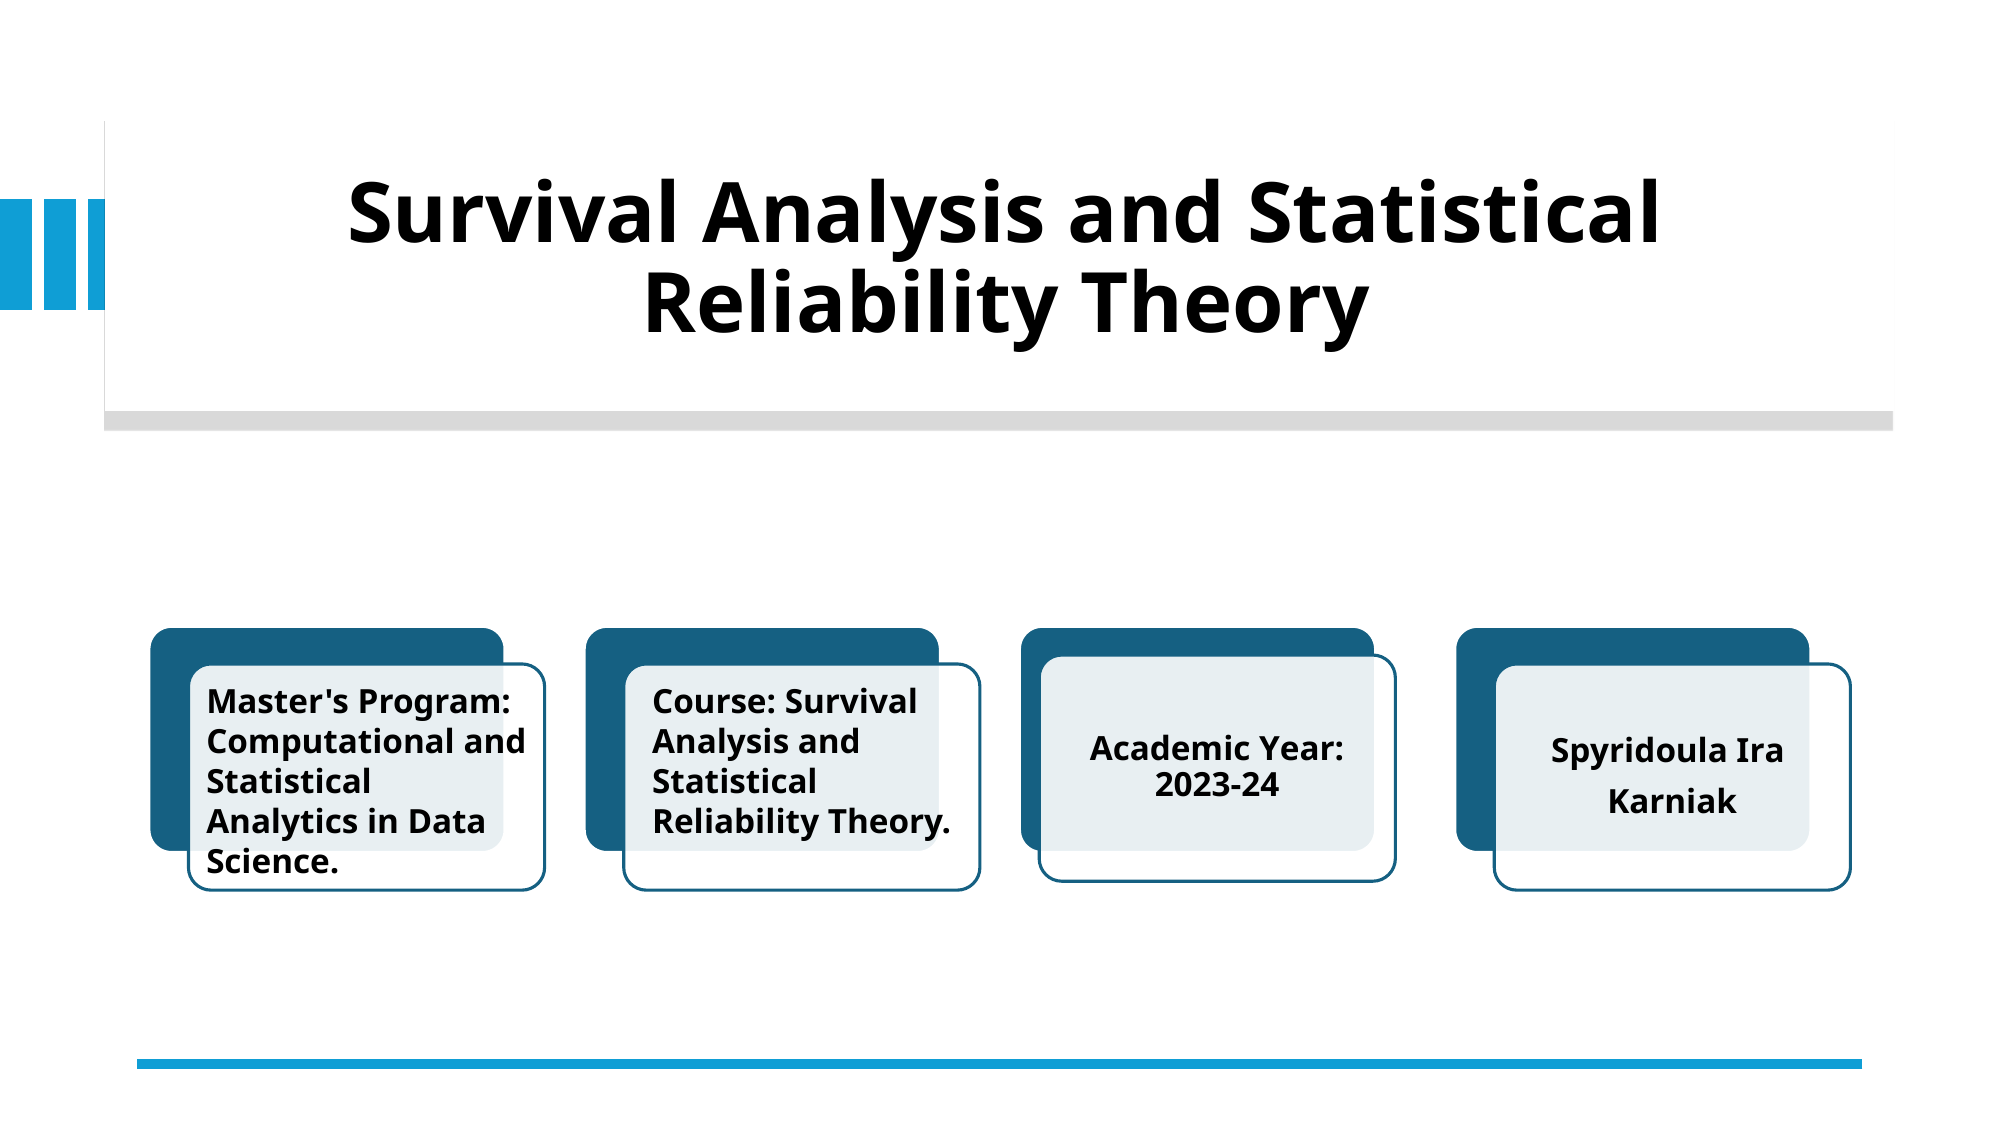

# Survival Analysis and Statistical Reliability Theory
Academic Year: 2023-24
Master's Program: Computational and Statistical Analytics in Data Science.
Course: Survival Analysis and Statistical Reliability Theory.
Spyridoula Ira
Karniak